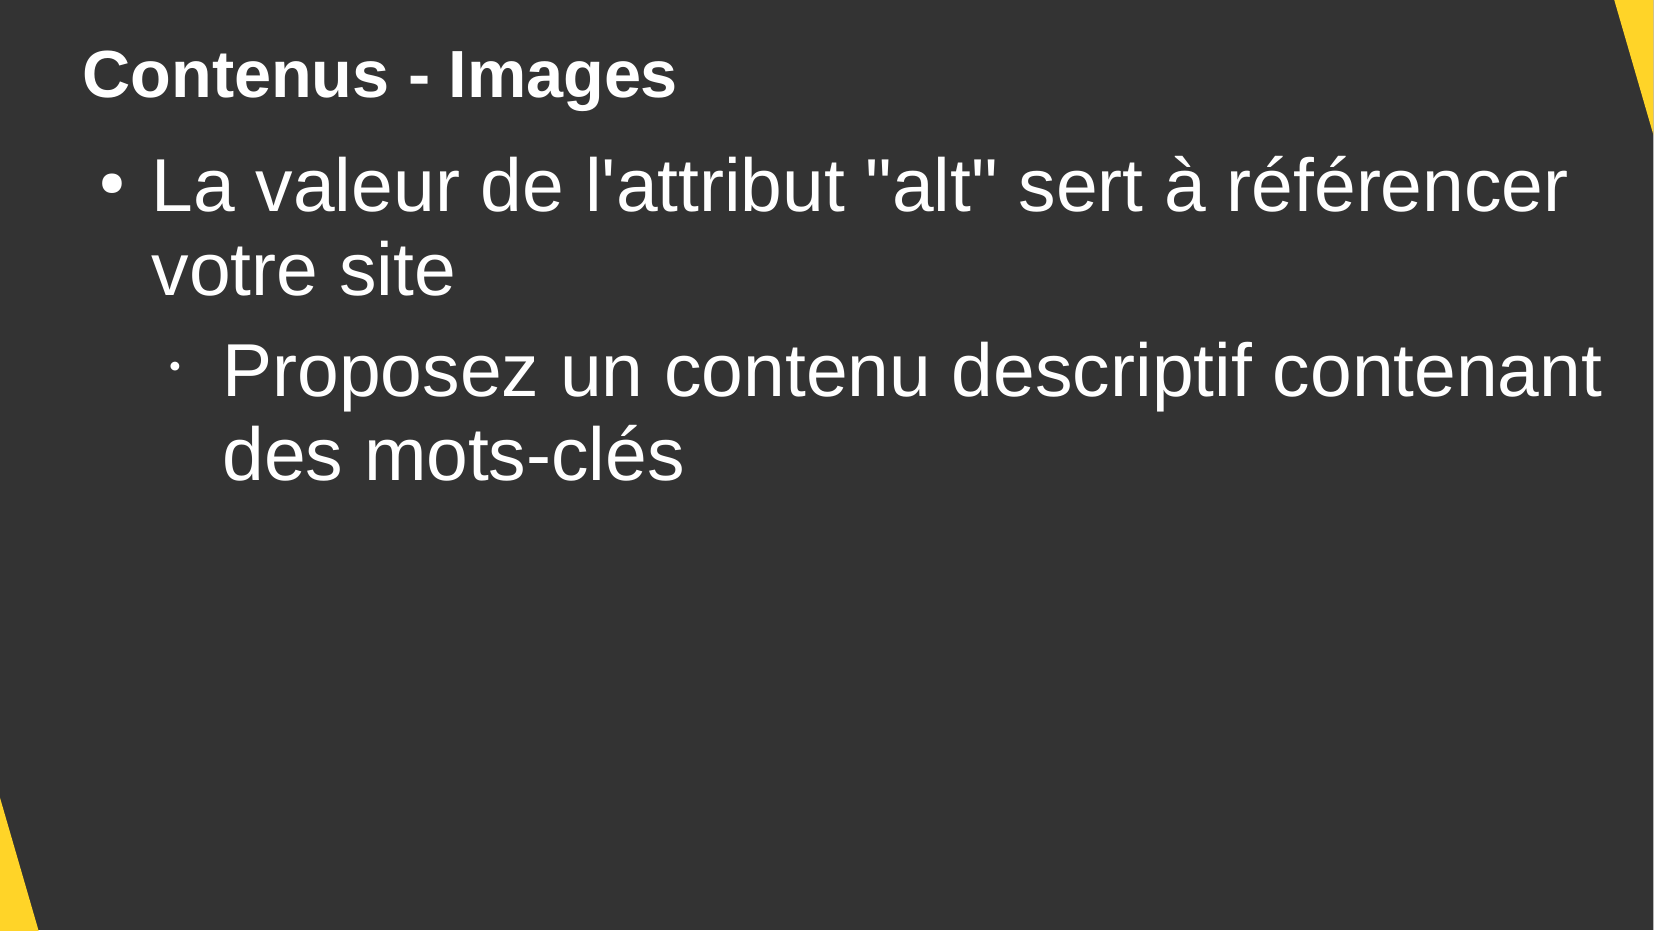

# Contenus - Images
La valeur de l'attribut "alt" sert à référencer votre site
Proposez un contenu descriptif contenant des mots-clés